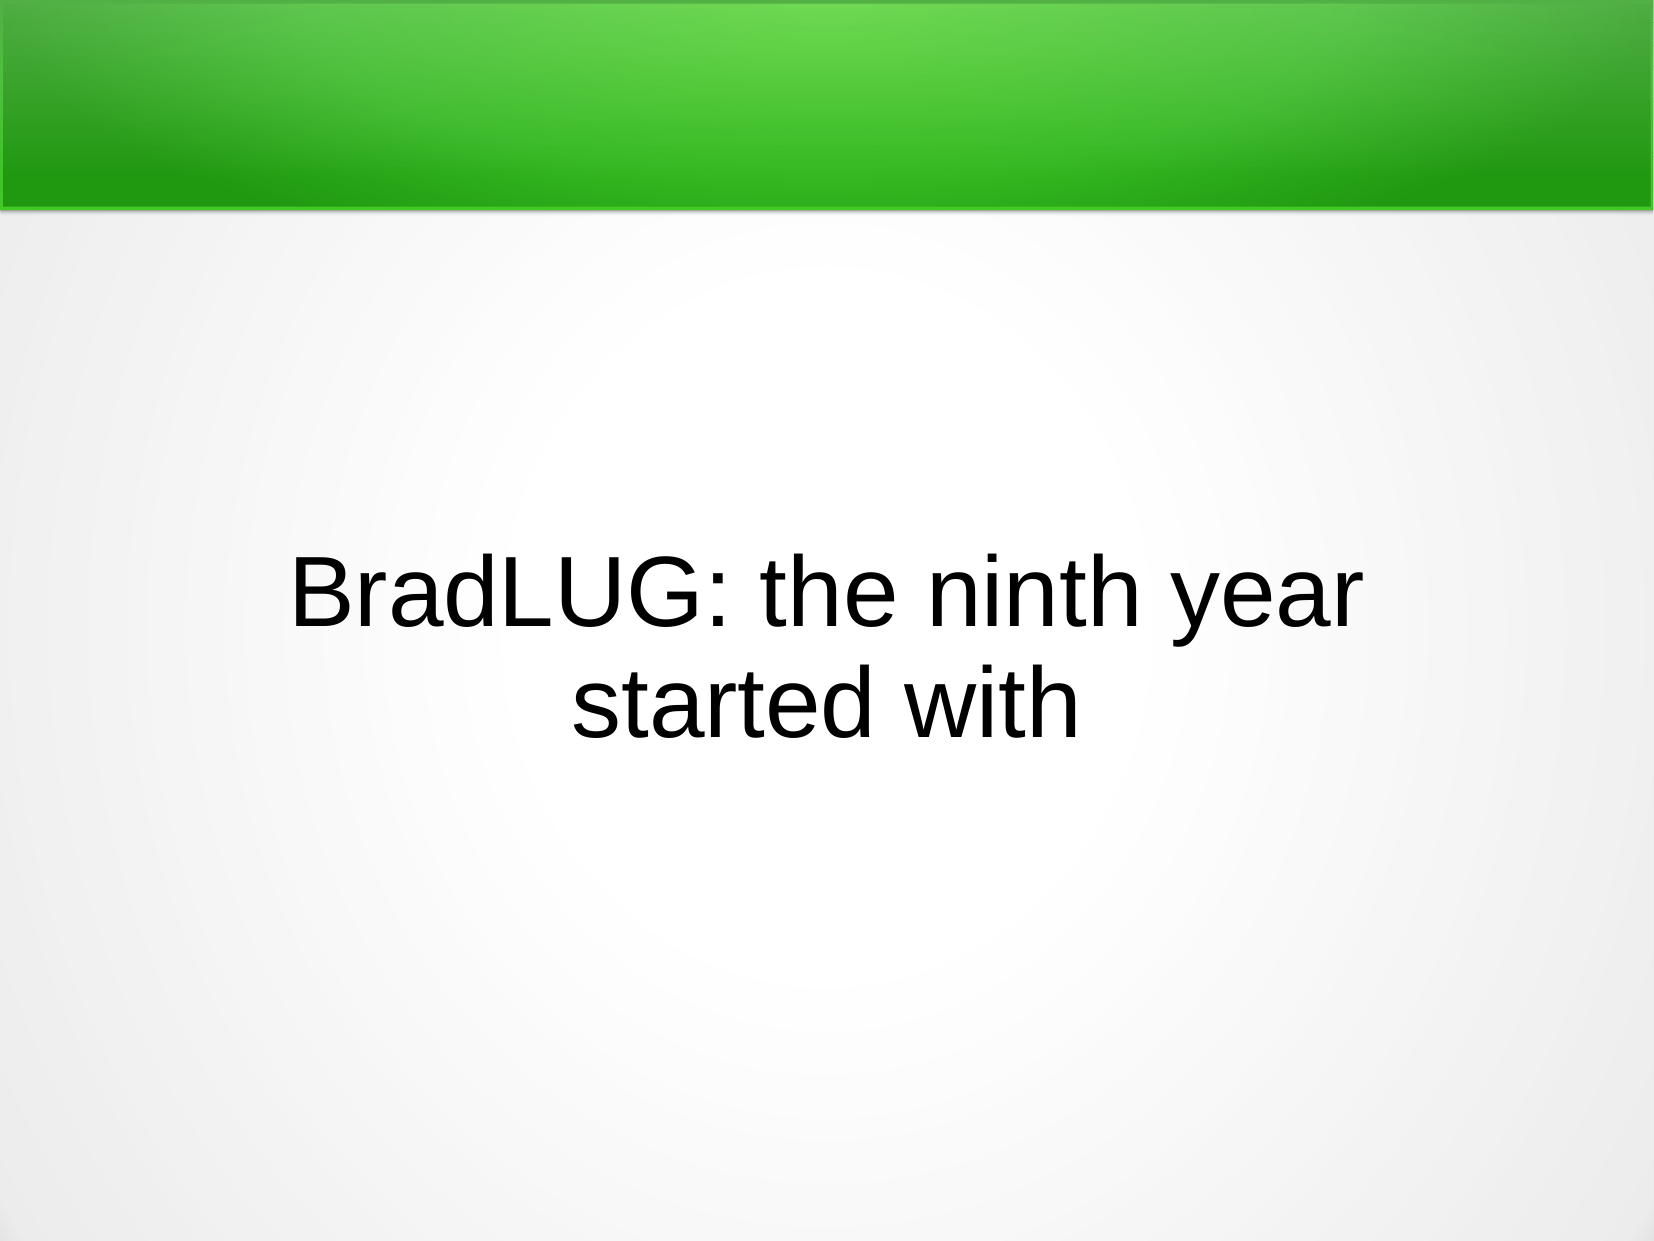

# BradLUG: the ninth year
started with